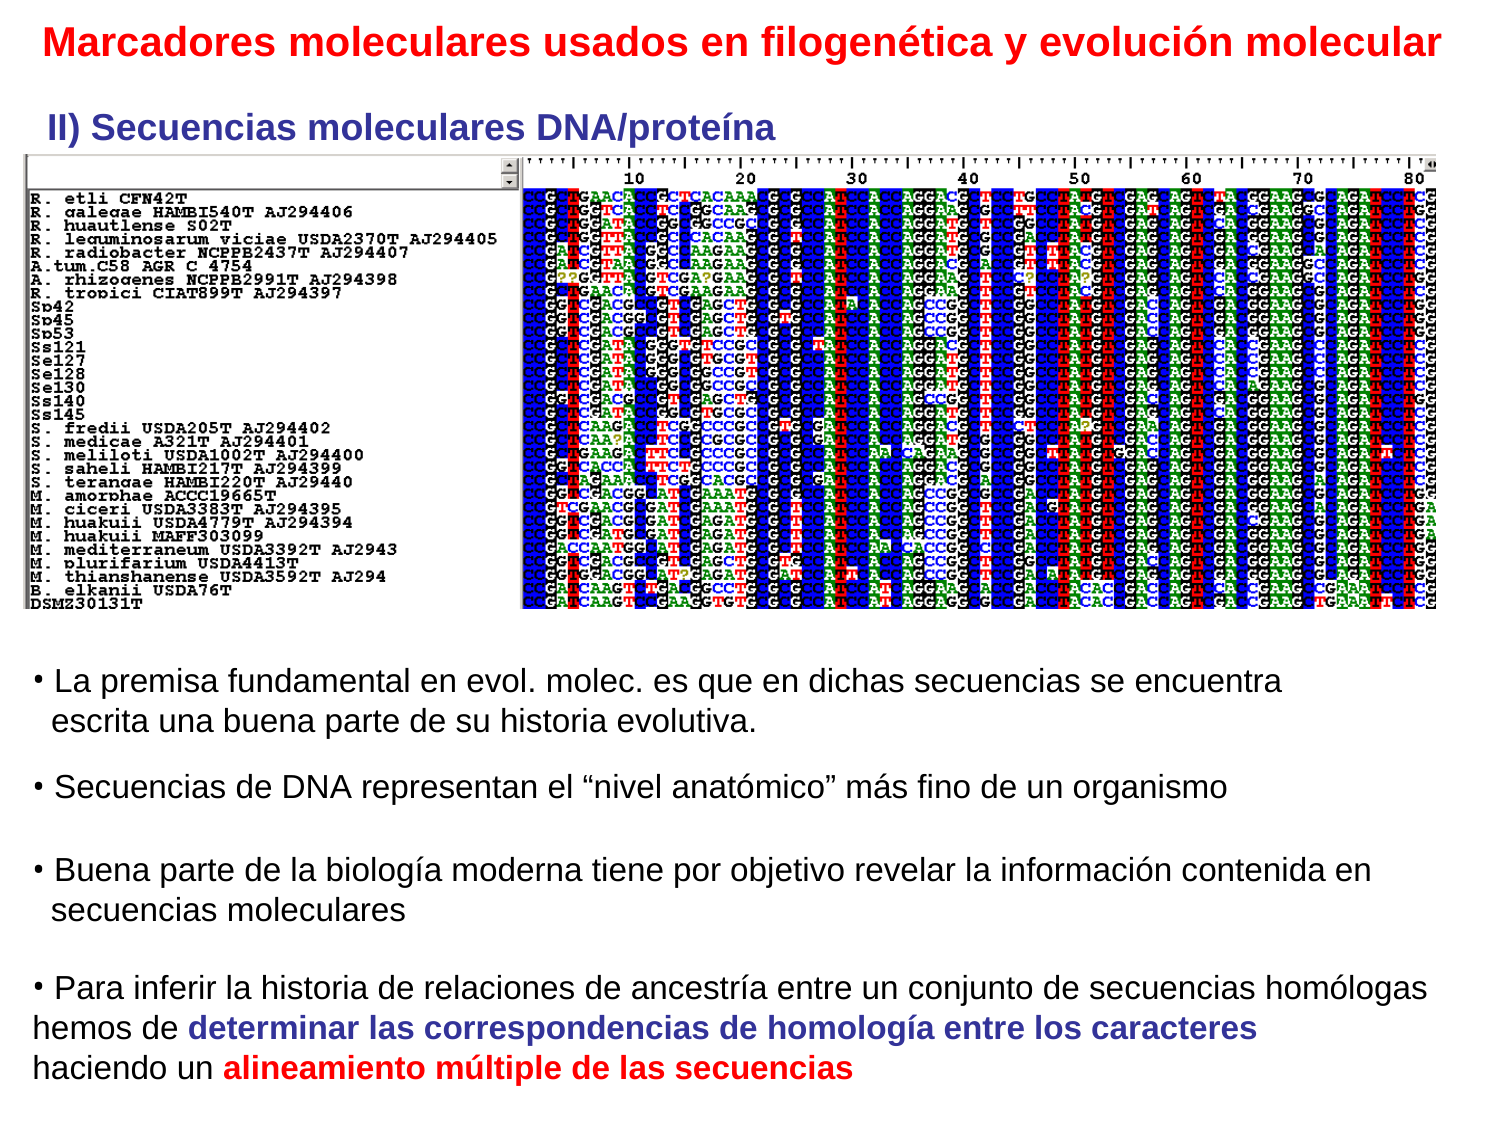

Marcadores moleculares usados en filogenética y evolución molecular
II) Secuencias moleculares DNA/proteína
 La premisa fundamental en evol. molec. es que en dichas secuencias se encuentra
 escrita una buena parte de su historia evolutiva.
 Secuencias de DNA representan el “nivel anatómico” más fino de un organismo
 Buena parte de la biología moderna tiene por objetivo revelar la información contenida en
 secuencias moleculares
 Para inferir la historia de relaciones de ancestría entre un conjunto de secuencias homólogas hemos de determinar las correspondencias de homología entre los caracteres
haciendo un alineamiento múltiple de las secuencias